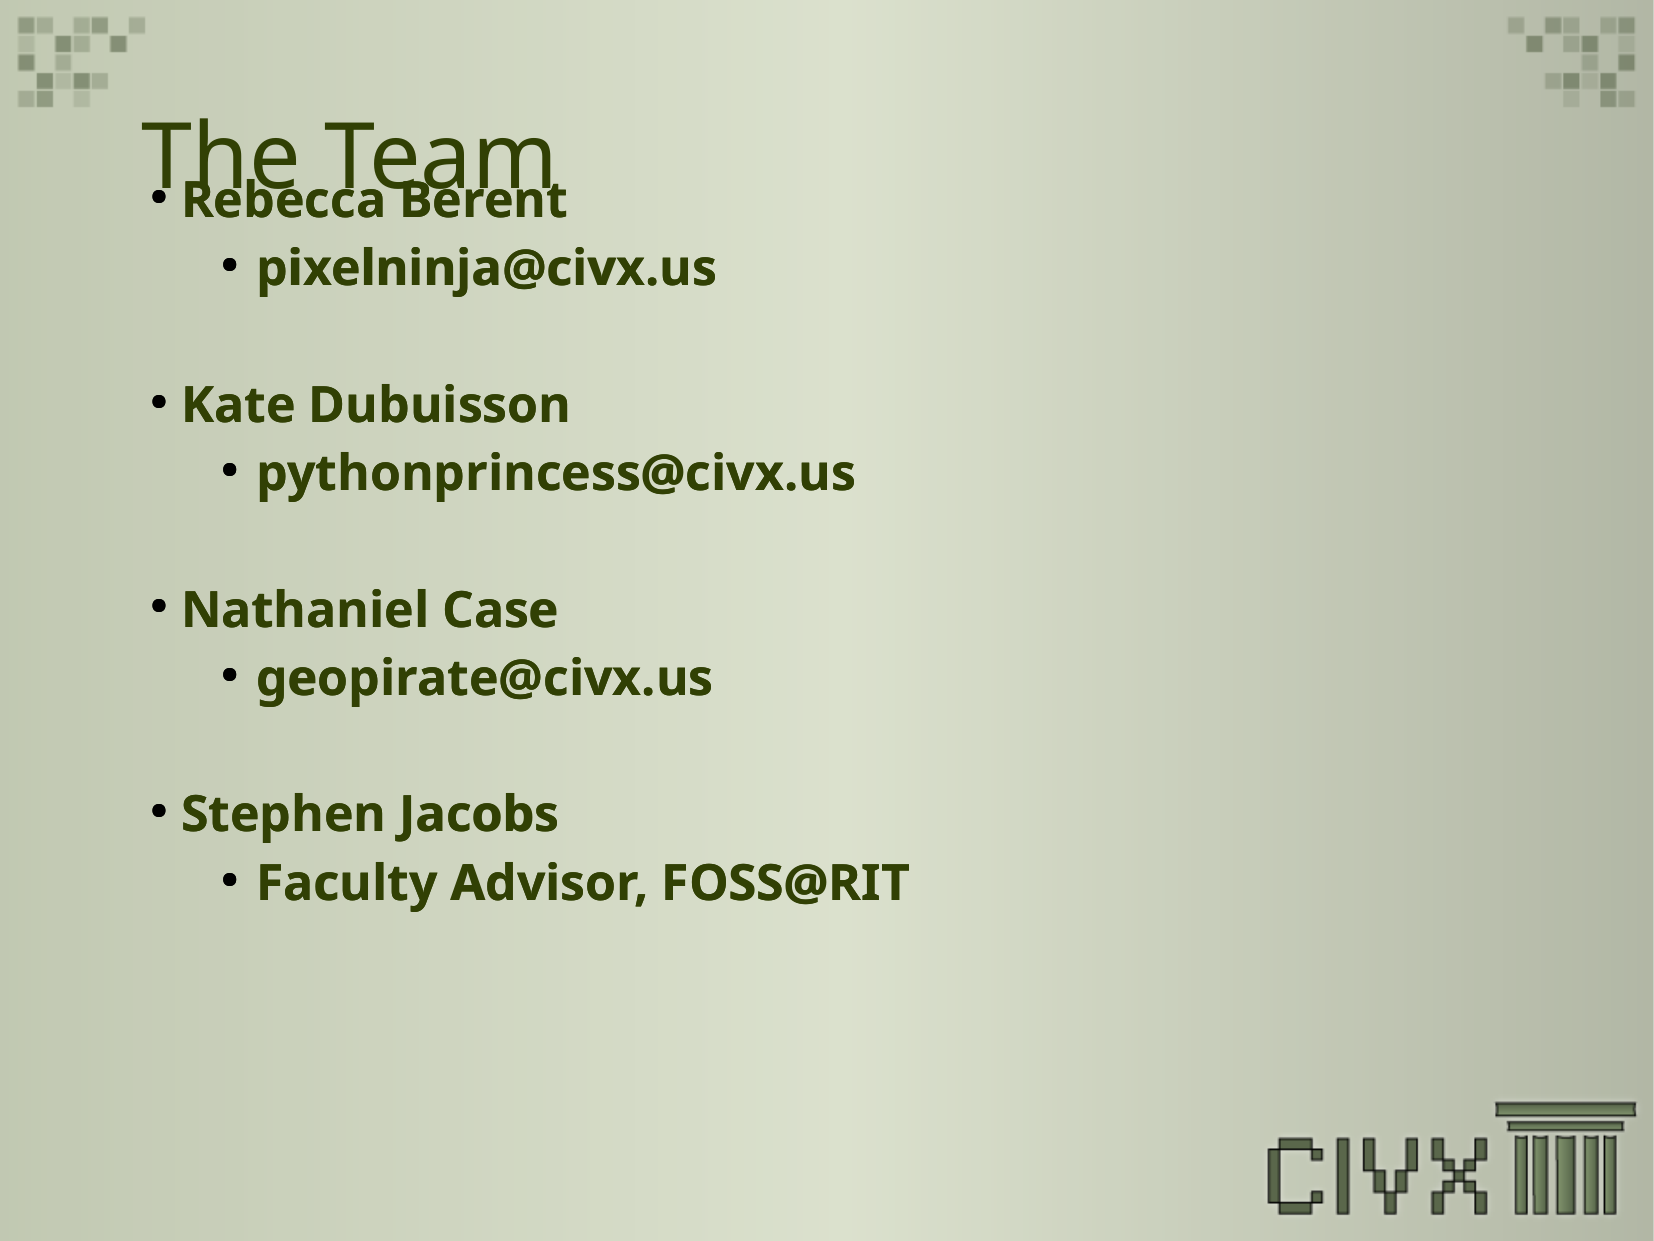

Rebecca Berent
pixelninja@civx.us
 Kate Dubuisson
pythonprincess@civx.us
 Nathaniel Case
geopirate@civx.us
 Stephen Jacobs
Faculty Advisor, FOSS@RIT
 Rebecca Berent
pixelninja@civx.us
 Kate Dubuisson
pythonprincess@civx.us
 Nathaniel Case
geopirate@civx.us
 Stephen Jacobs
Faculty Advisor, FOSS@RIT
# The Team